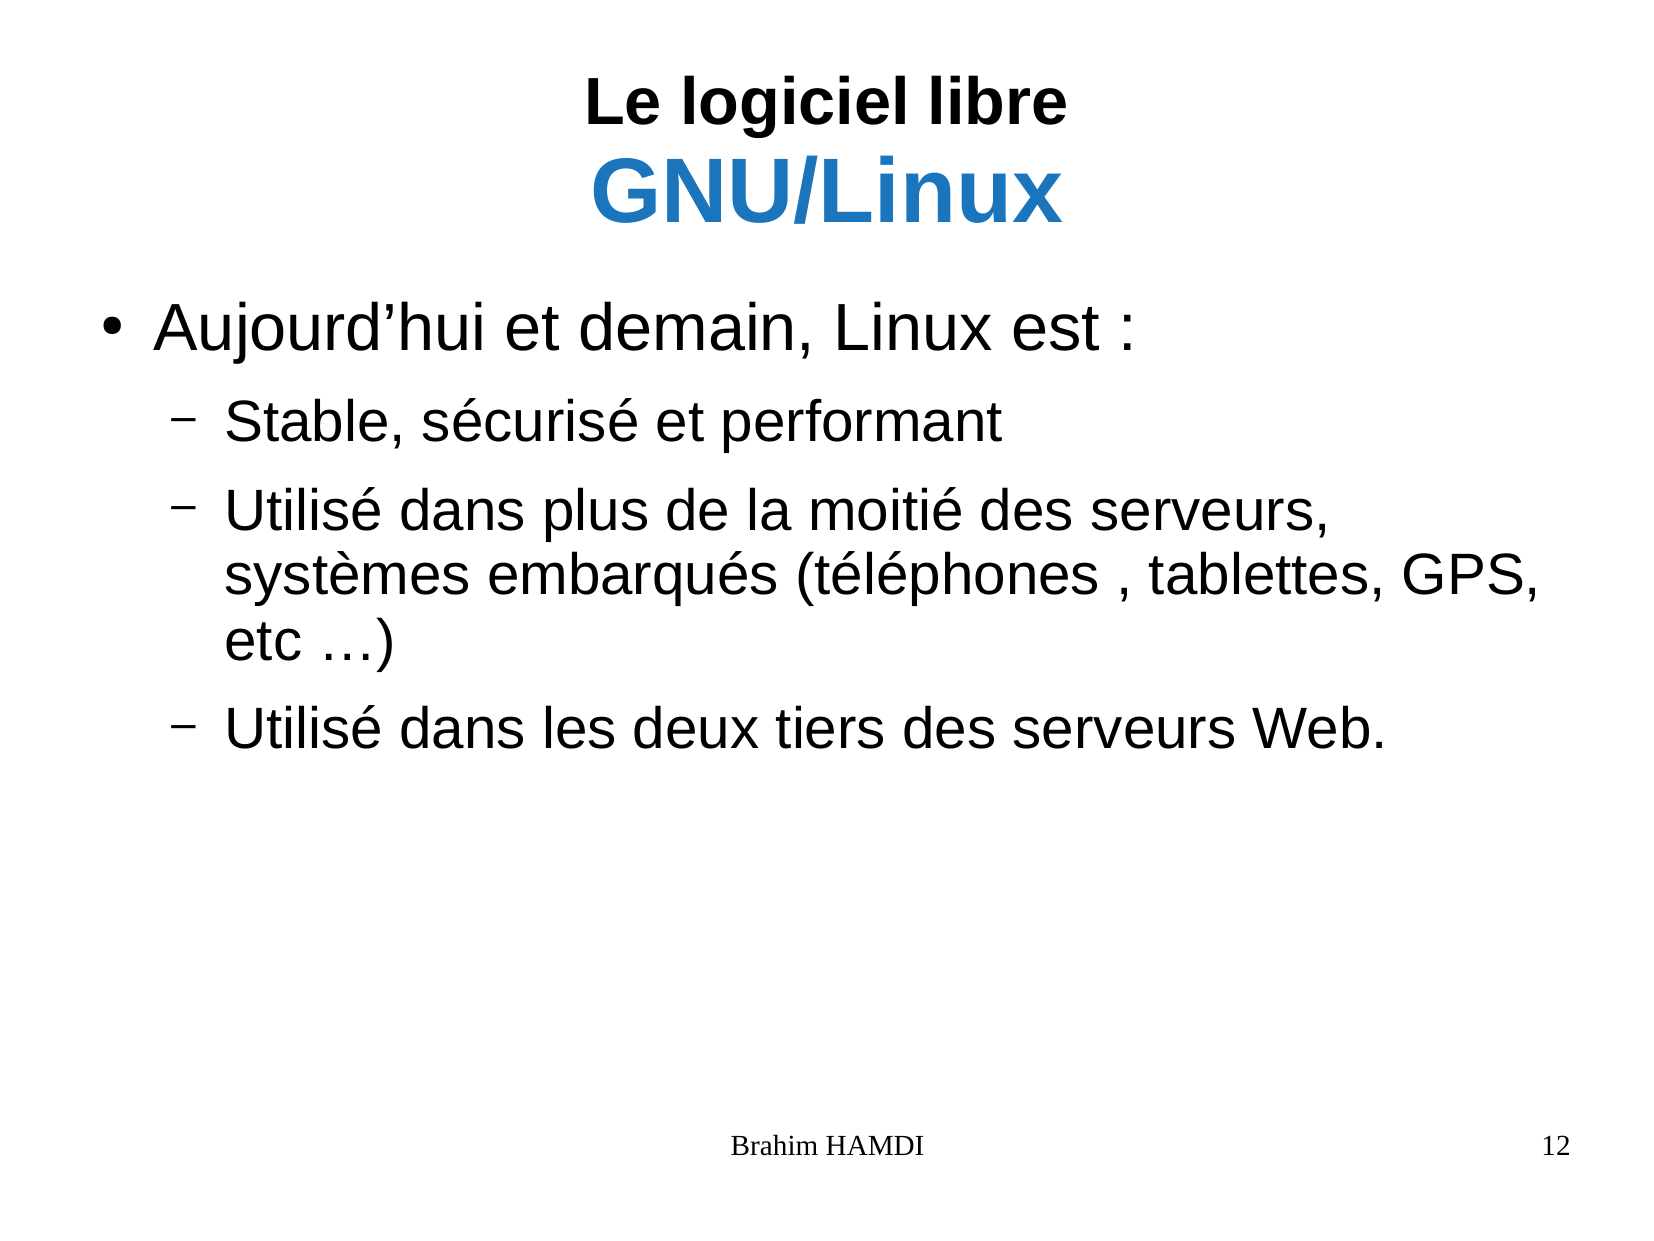

# Le logiciel libre GNU/Linux
Aujourd’hui et demain, Linux est :
Stable, sécurisé et performant
Utilisé dans plus de la moitié des serveurs, systèmes embarqués (téléphones , tablettes, GPS, etc …)
Utilisé dans les deux tiers des serveurs Web.
Brahim HAMDI
12